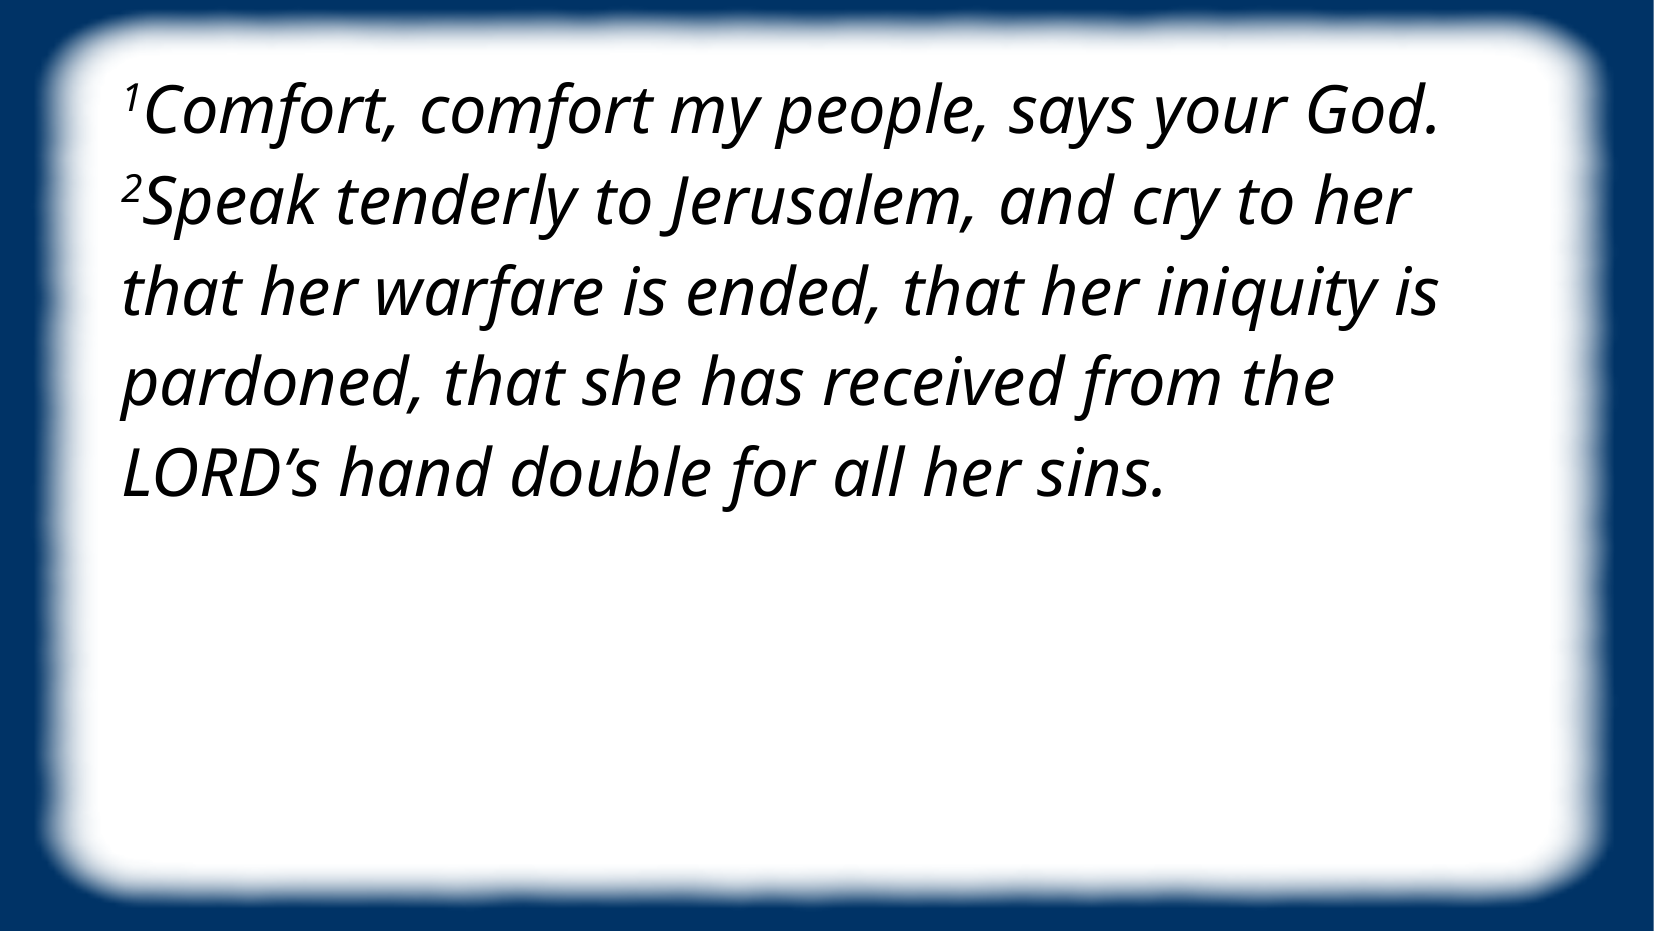

1Comfort, comfort my people, says your God. 2Speak tenderly to Jerusalem, and cry to her
that her warfare is ended, that her iniquity is pardoned, that she has received from the LORD’s hand double for all her sins.